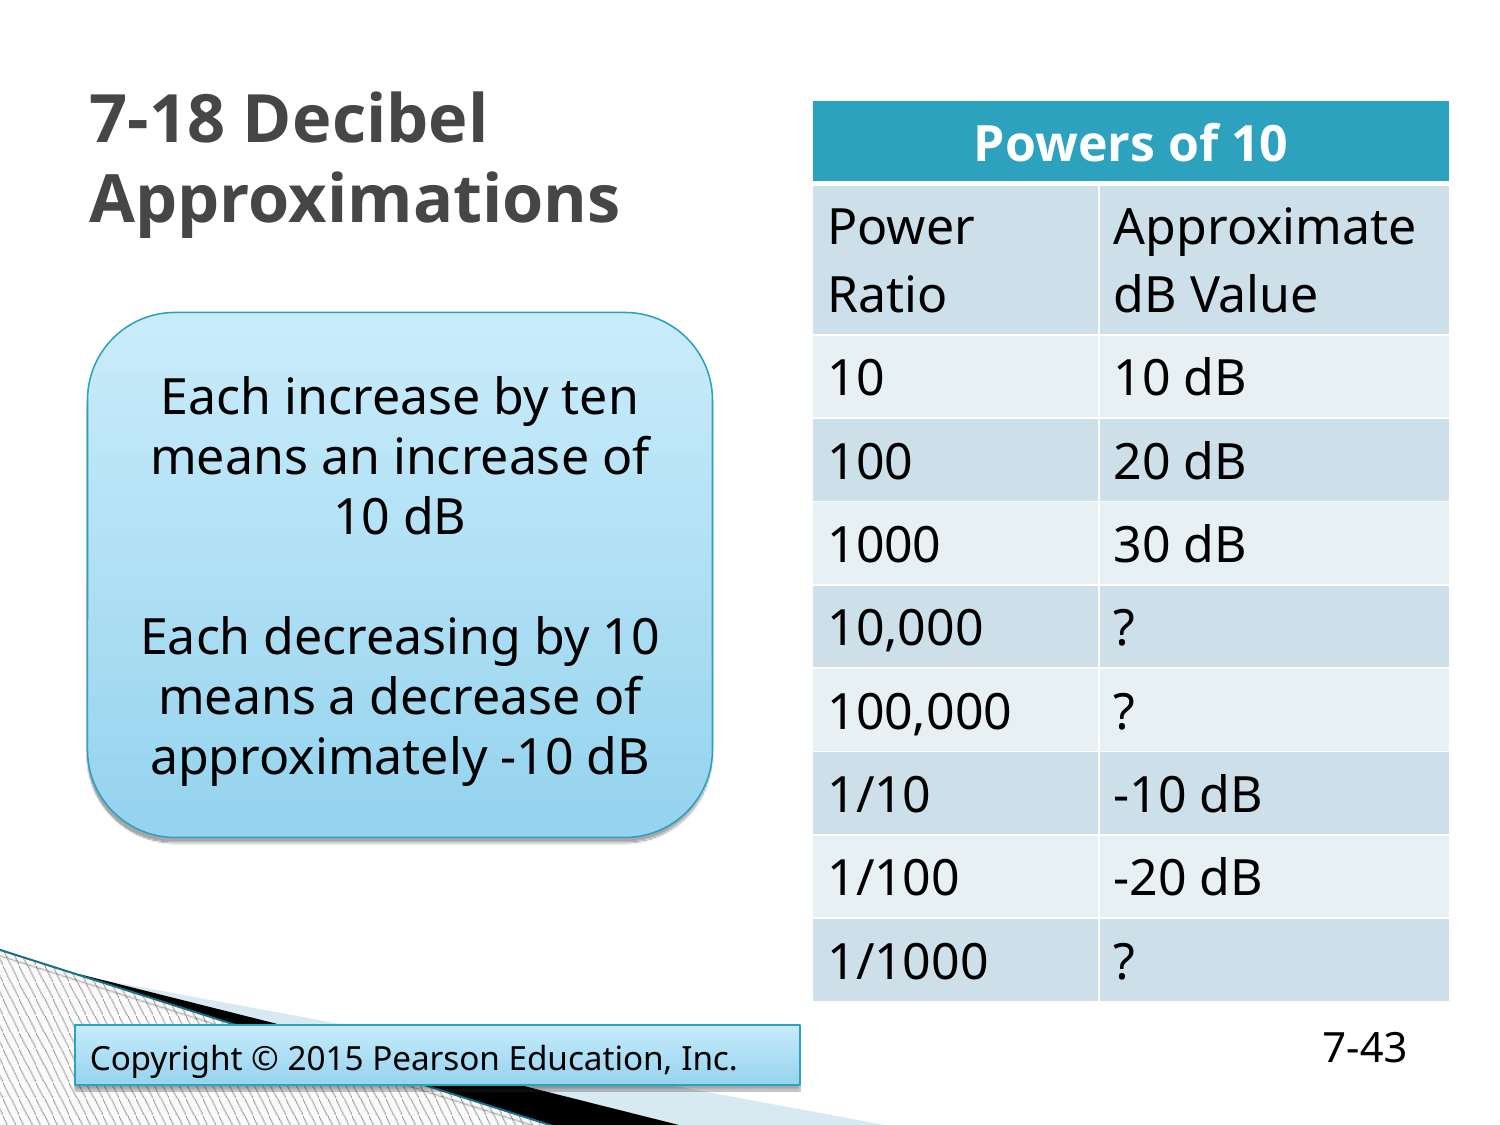

# 7-18 Decibel Approximations
| Powers of 10 | |
| --- | --- |
| Power Ratio | Approximate dB Value |
| 10 | 10 dB |
| 100 | 20 dB |
| 1000 | 30 dB |
| 10,000 | ? |
| 100,000 | ? |
| 1/10 | -10 dB |
| 1/100 | -20 dB |
| 1/1000 | ? |
Each increase by ten means an increase of 10 dB
Each decreasing by 10 means a decrease of approximately -10 dB
Copyright © 2015 Pearson Education, Inc.